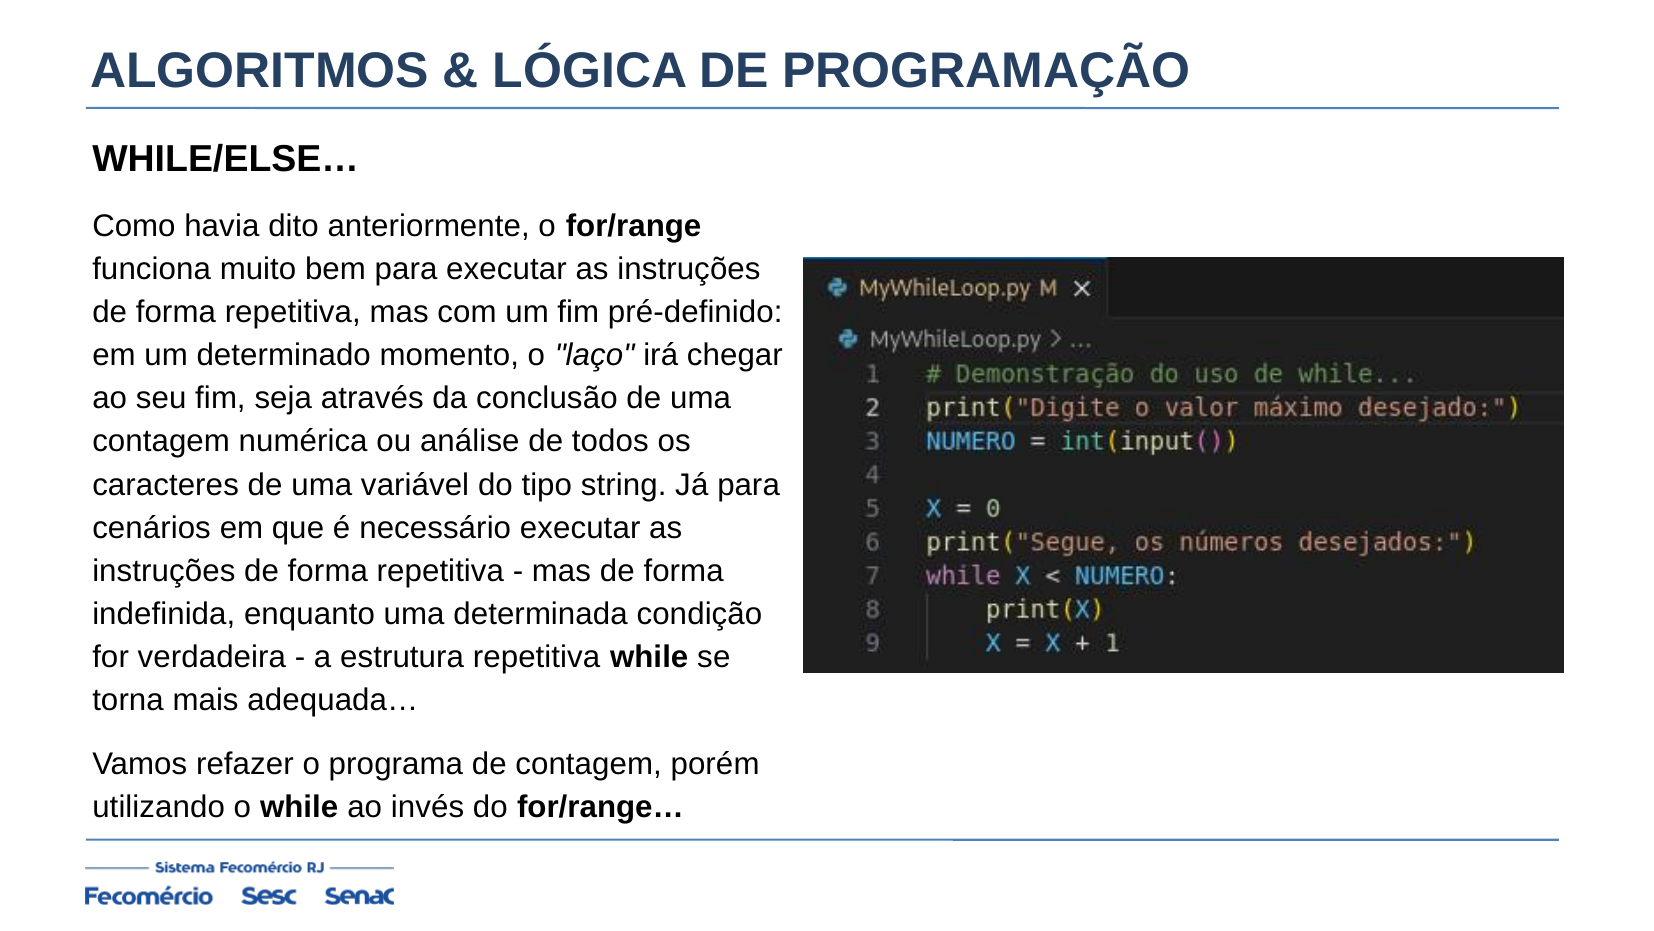

ALGORITMOS & LÓGICA DE PROGRAMAÇÃO
WHILE/ELSE…
Como havia dito anteriormente, o for/range funciona muito bem para executar as instruções de forma repetitiva, mas com um fim pré-definido: em um determinado momento, o "laço" irá chegar ao seu fim, seja através da conclusão de uma contagem numérica ou análise de todos os caracteres de uma variável do tipo string. Já para cenários em que é necessário executar as instruções de forma repetitiva - mas de forma indefinida, enquanto uma determinada condição for verdadeira - a estrutura repetitiva while se torna mais adequada…
Vamos refazer o programa de contagem, porém utilizando o while ao invés do for/range…